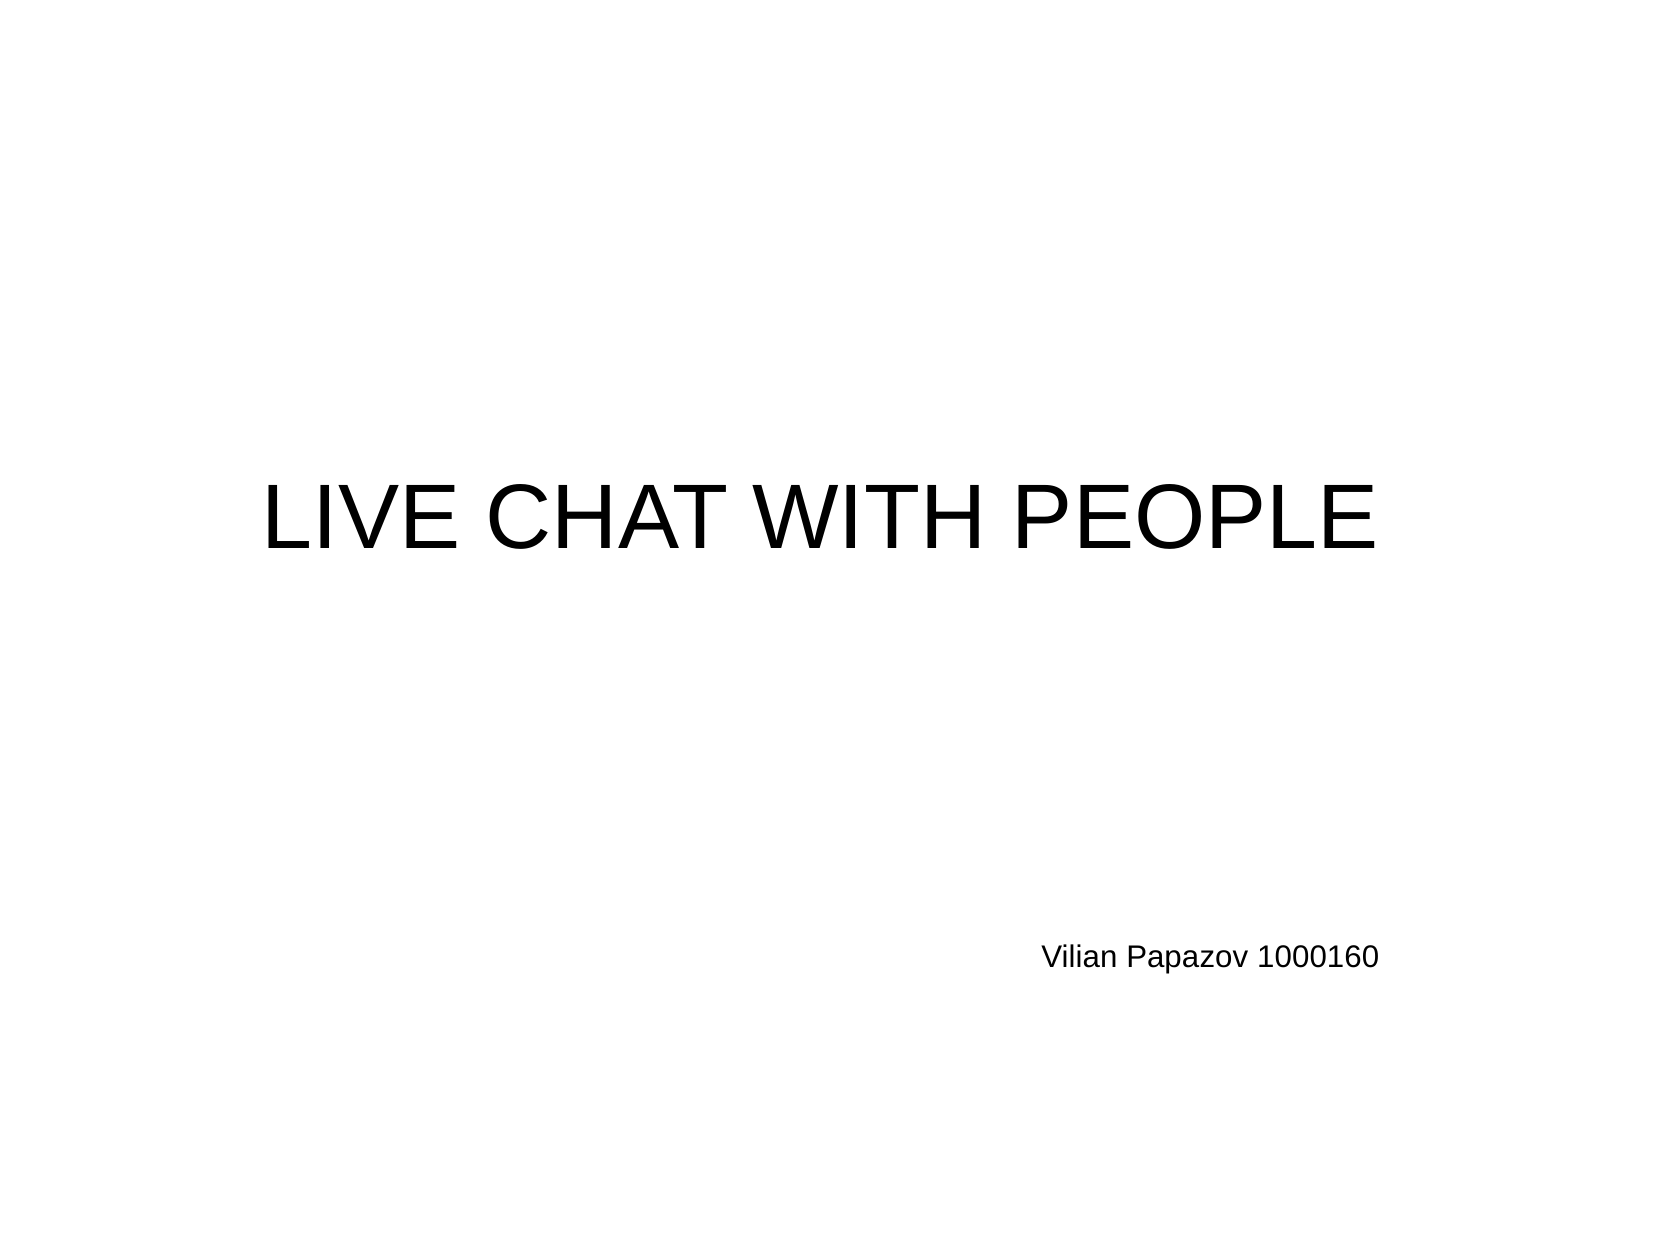

# LIVE CHAT WITH PEOPLE
Vilian Papazov 1000160